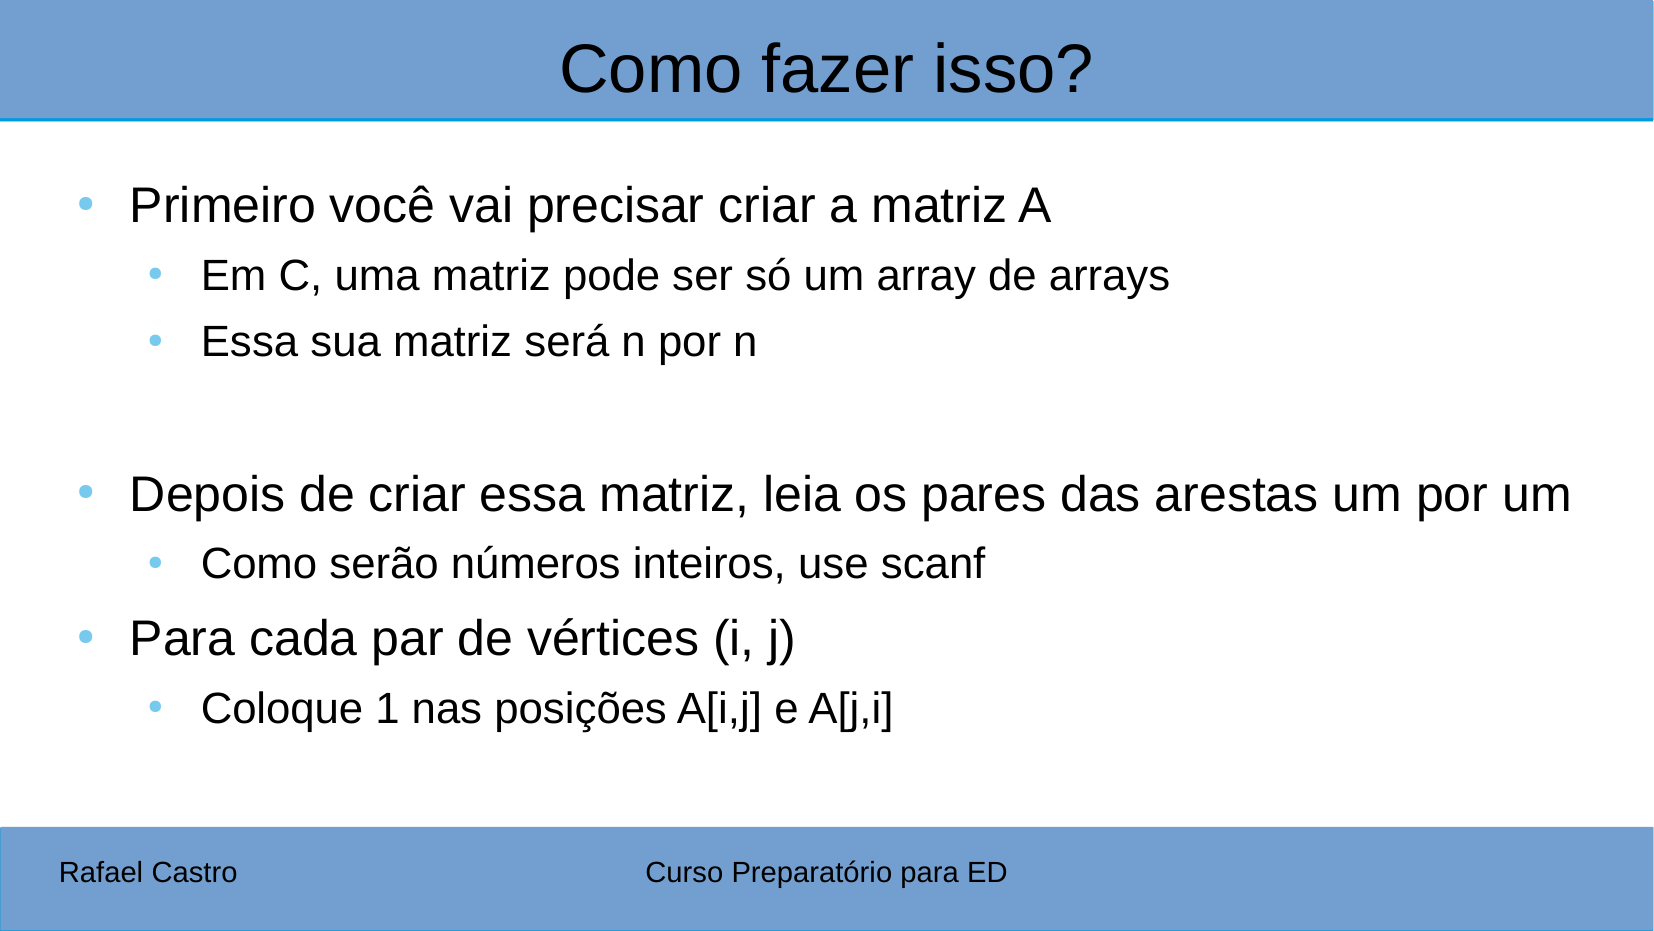

# Como fazer isso?
Primeiro você vai precisar criar a matriz A
Em C, uma matriz pode ser só um array de arrays
Essa sua matriz será n por n
Depois de criar essa matriz, leia os pares das arestas um por um
Como serão números inteiros, use scanf
Para cada par de vértices (i, j)
Coloque 1 nas posições A[i,j] e A[j,i]
Curso Preparatório para ED